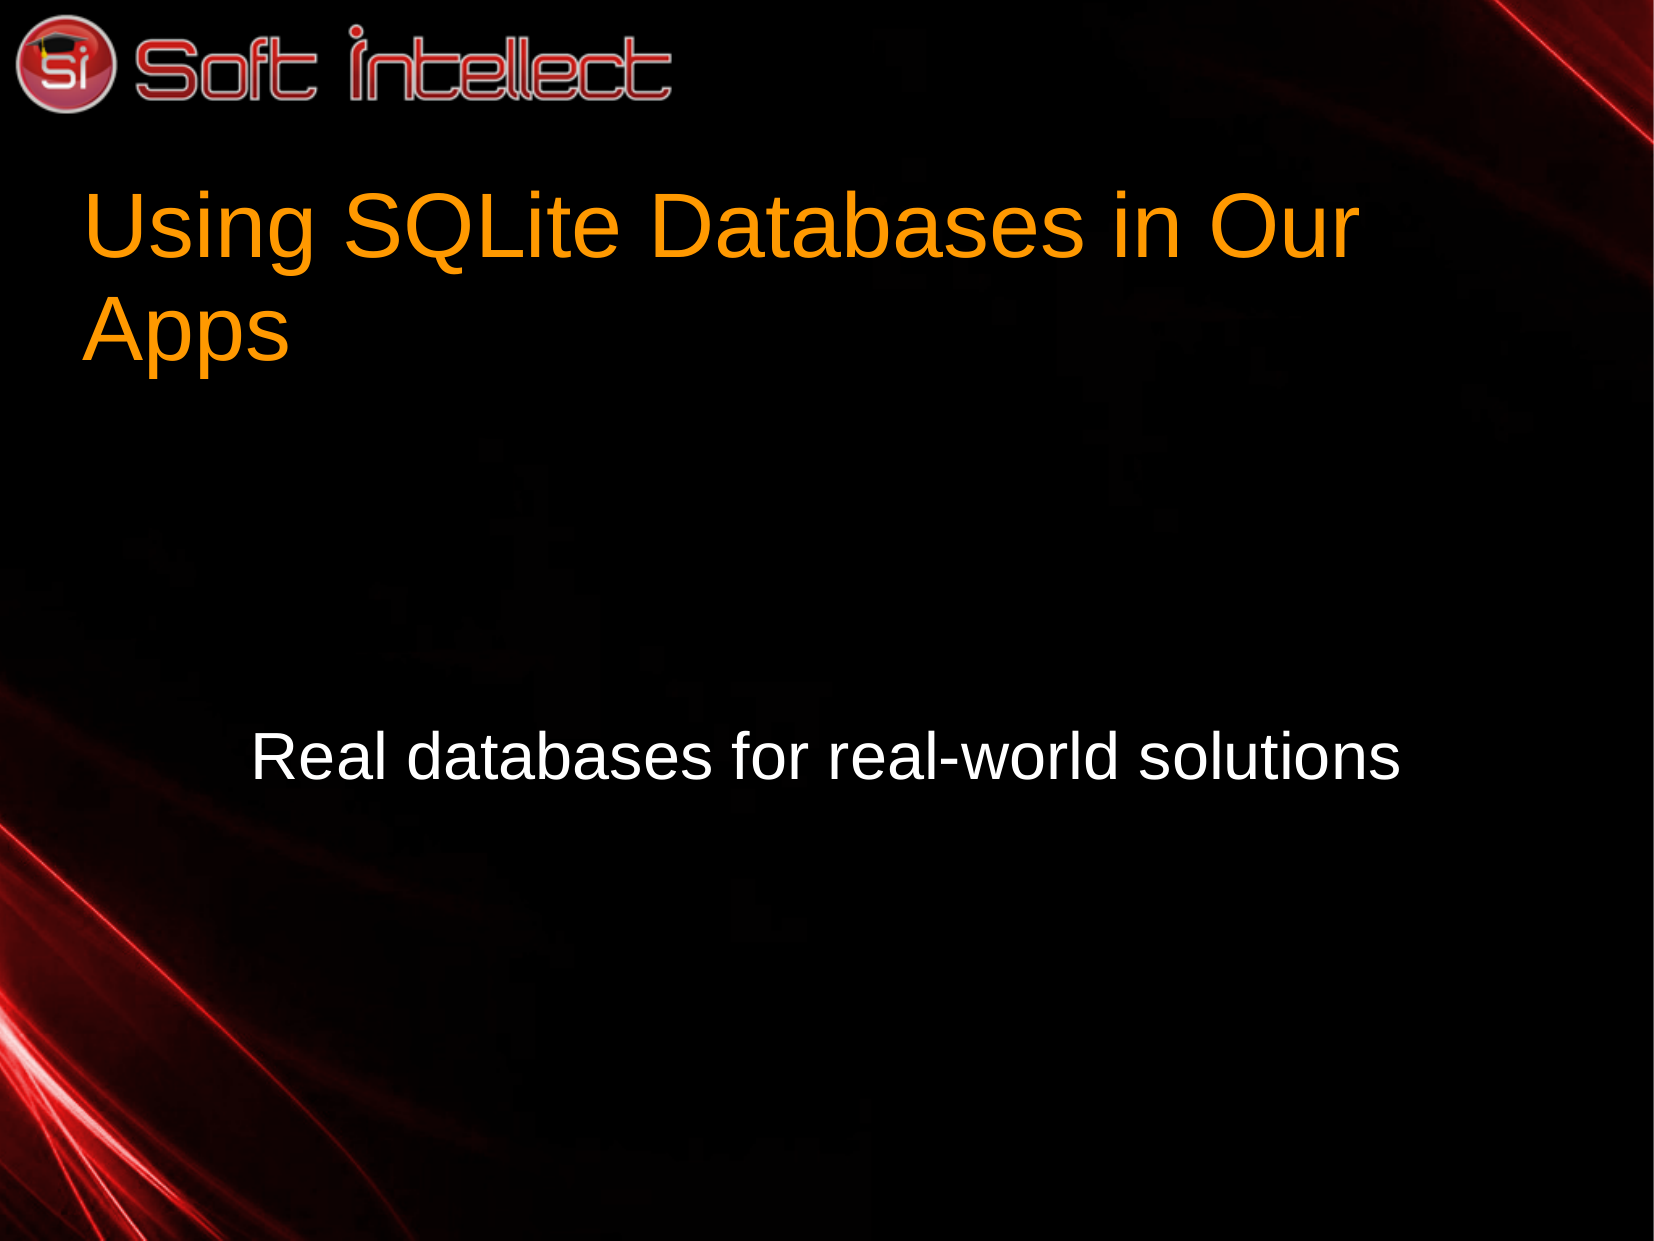

# Using SQLite Databases in Our Apps
Real databases for real-world solutions